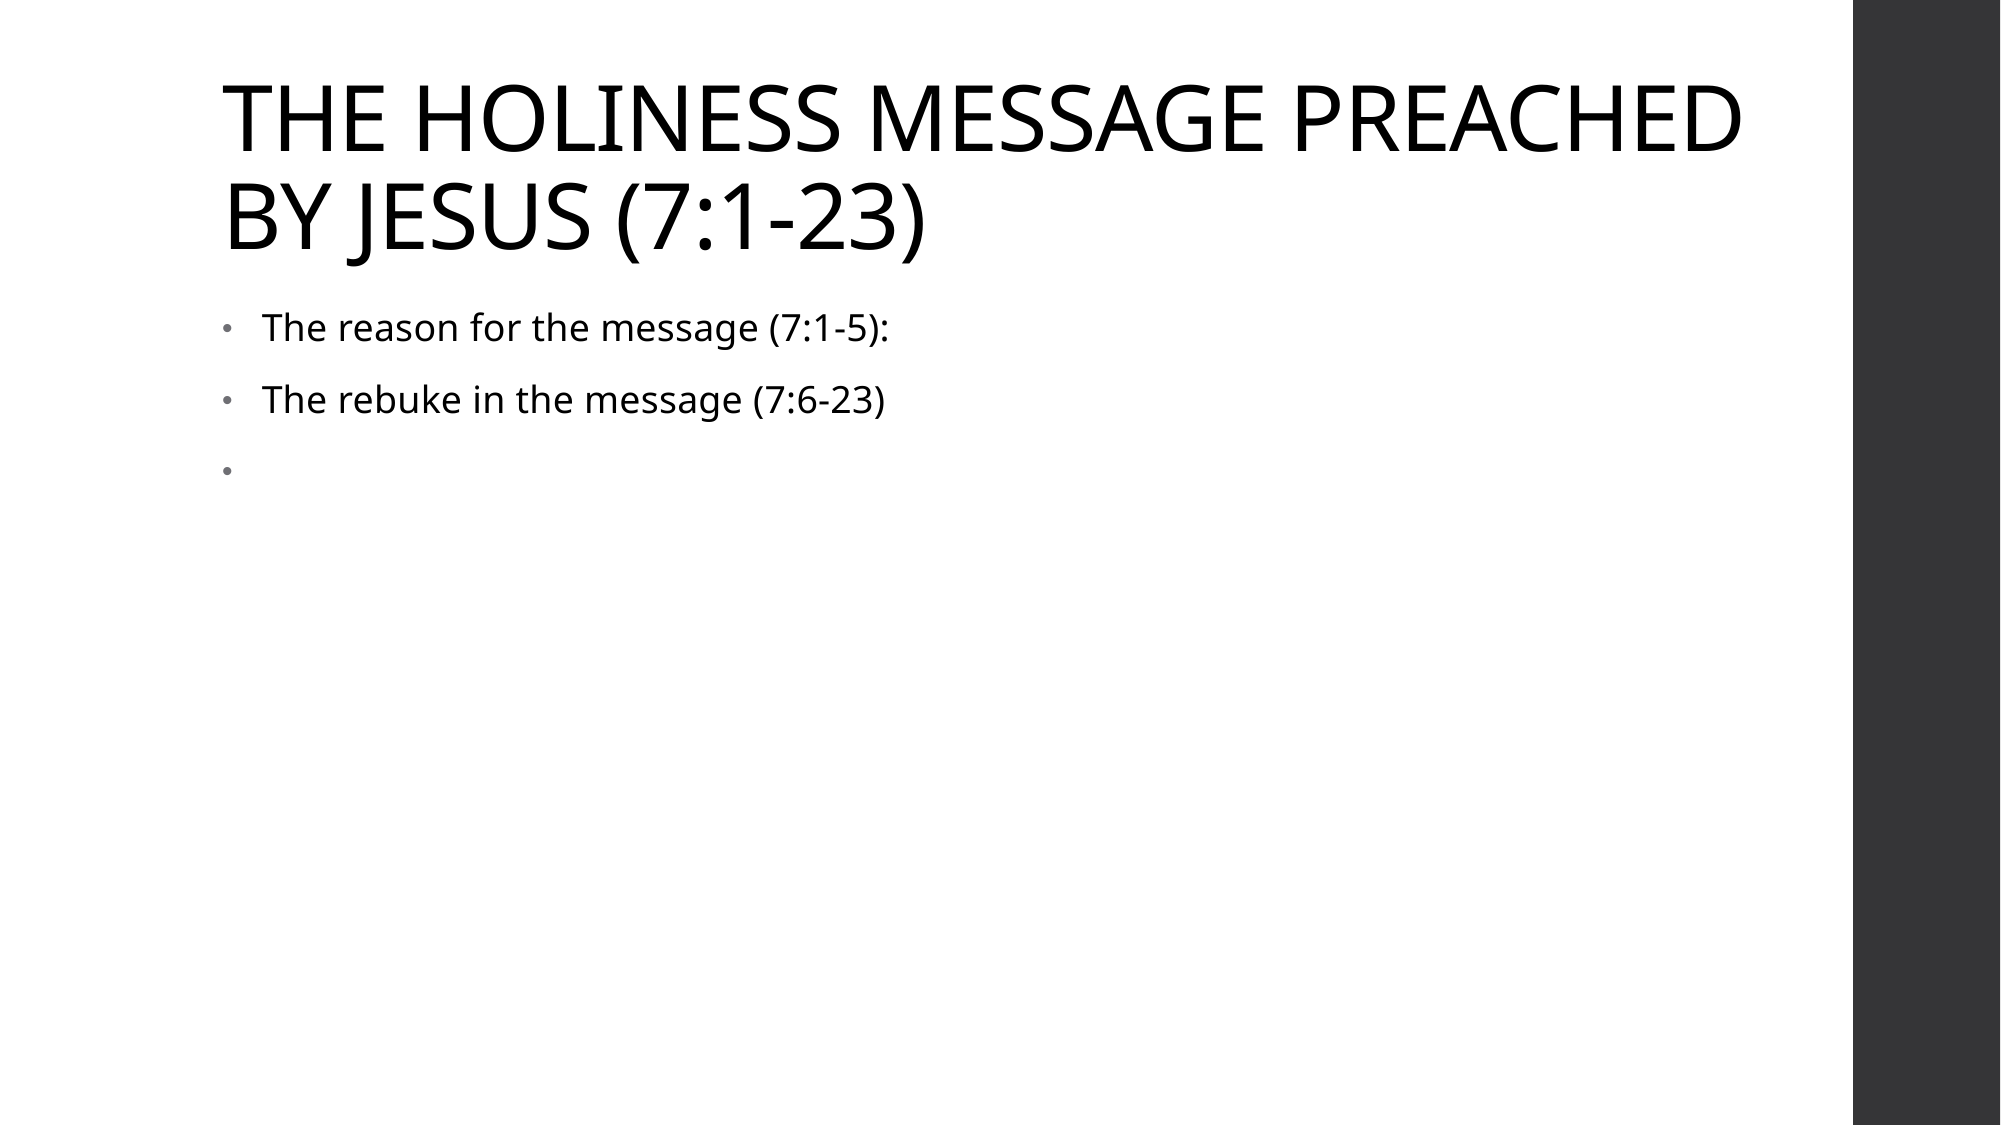

# THE HOLINESS MESSAGE PREACHED BY JESUS (7:1-23)
 The reason for the message (7:1-5):
 The rebuke in the message (7:6-23)